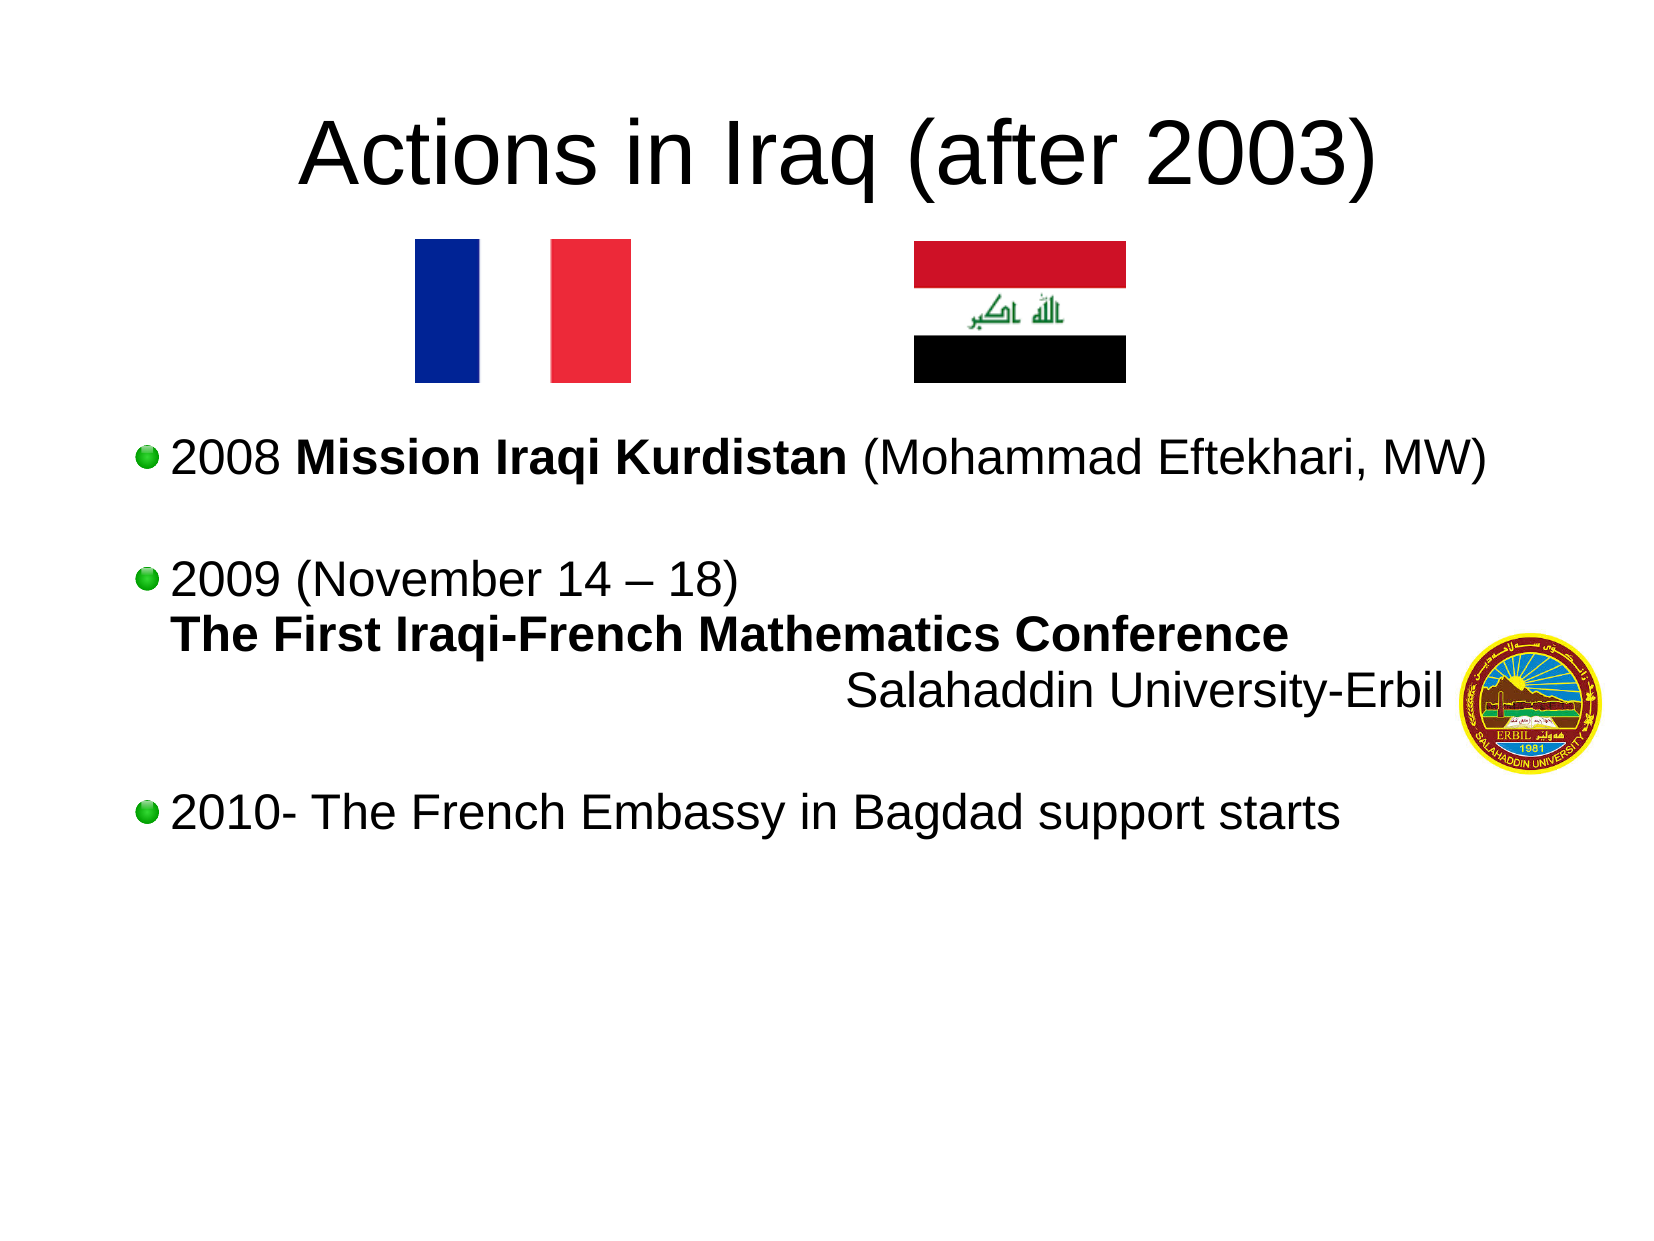

# Actions in Iraq (after 2003)
2008 Mission Iraqi Kurdistan (Mohammad Eftekhari, MW)
2009 (November 14 – 18)
The First Iraqi-French Mathematics Conference
 									Salahaddin University-Erbil
2010- The French Embassy in Bagdad support starts